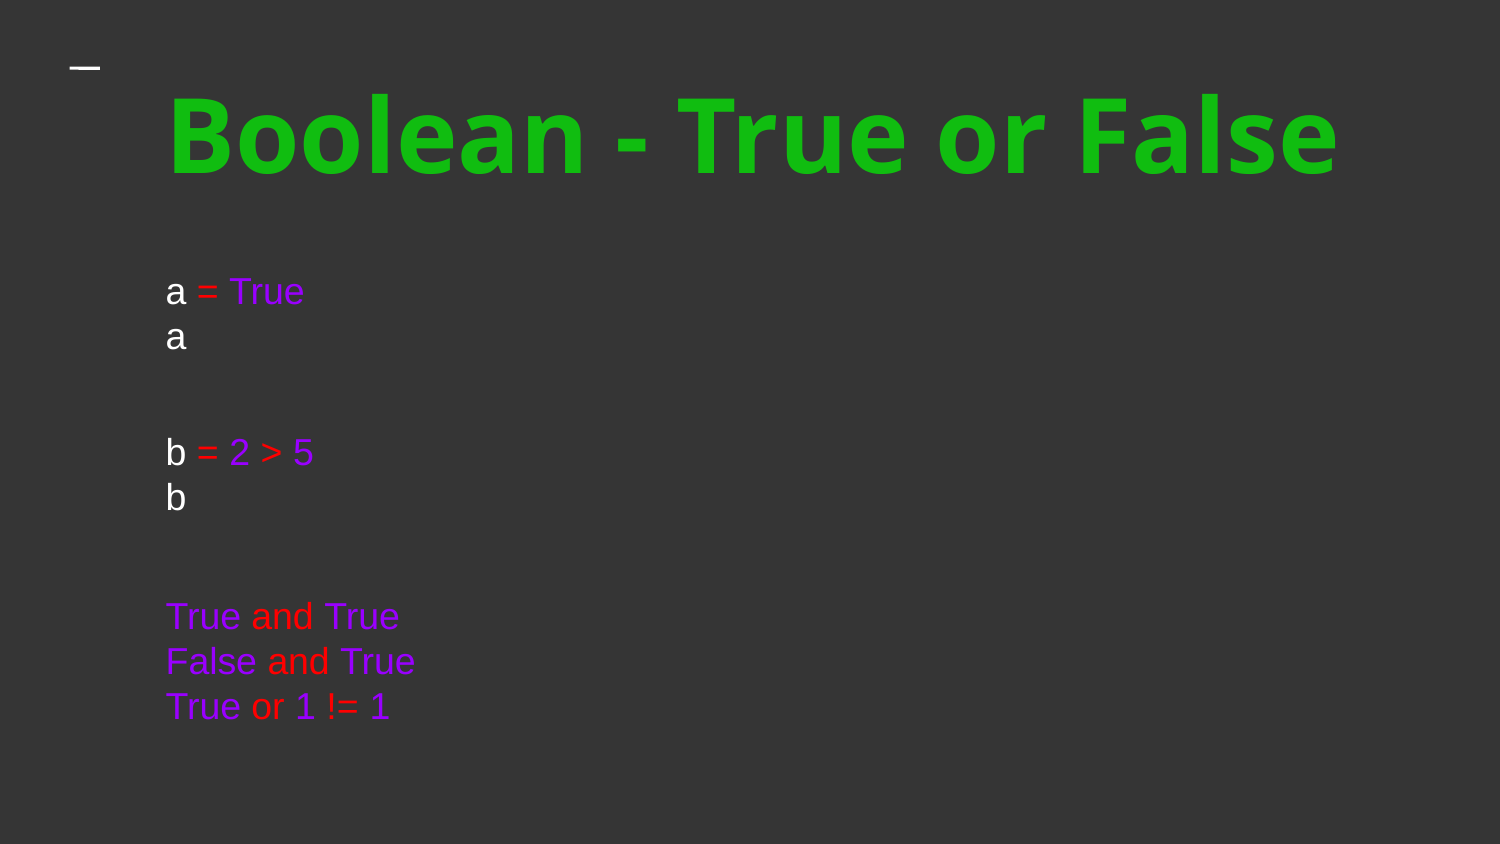

# Boolean - True or False
a = True
a
b = 2 > 5
b
True and True
False and True
True or 1 != 1